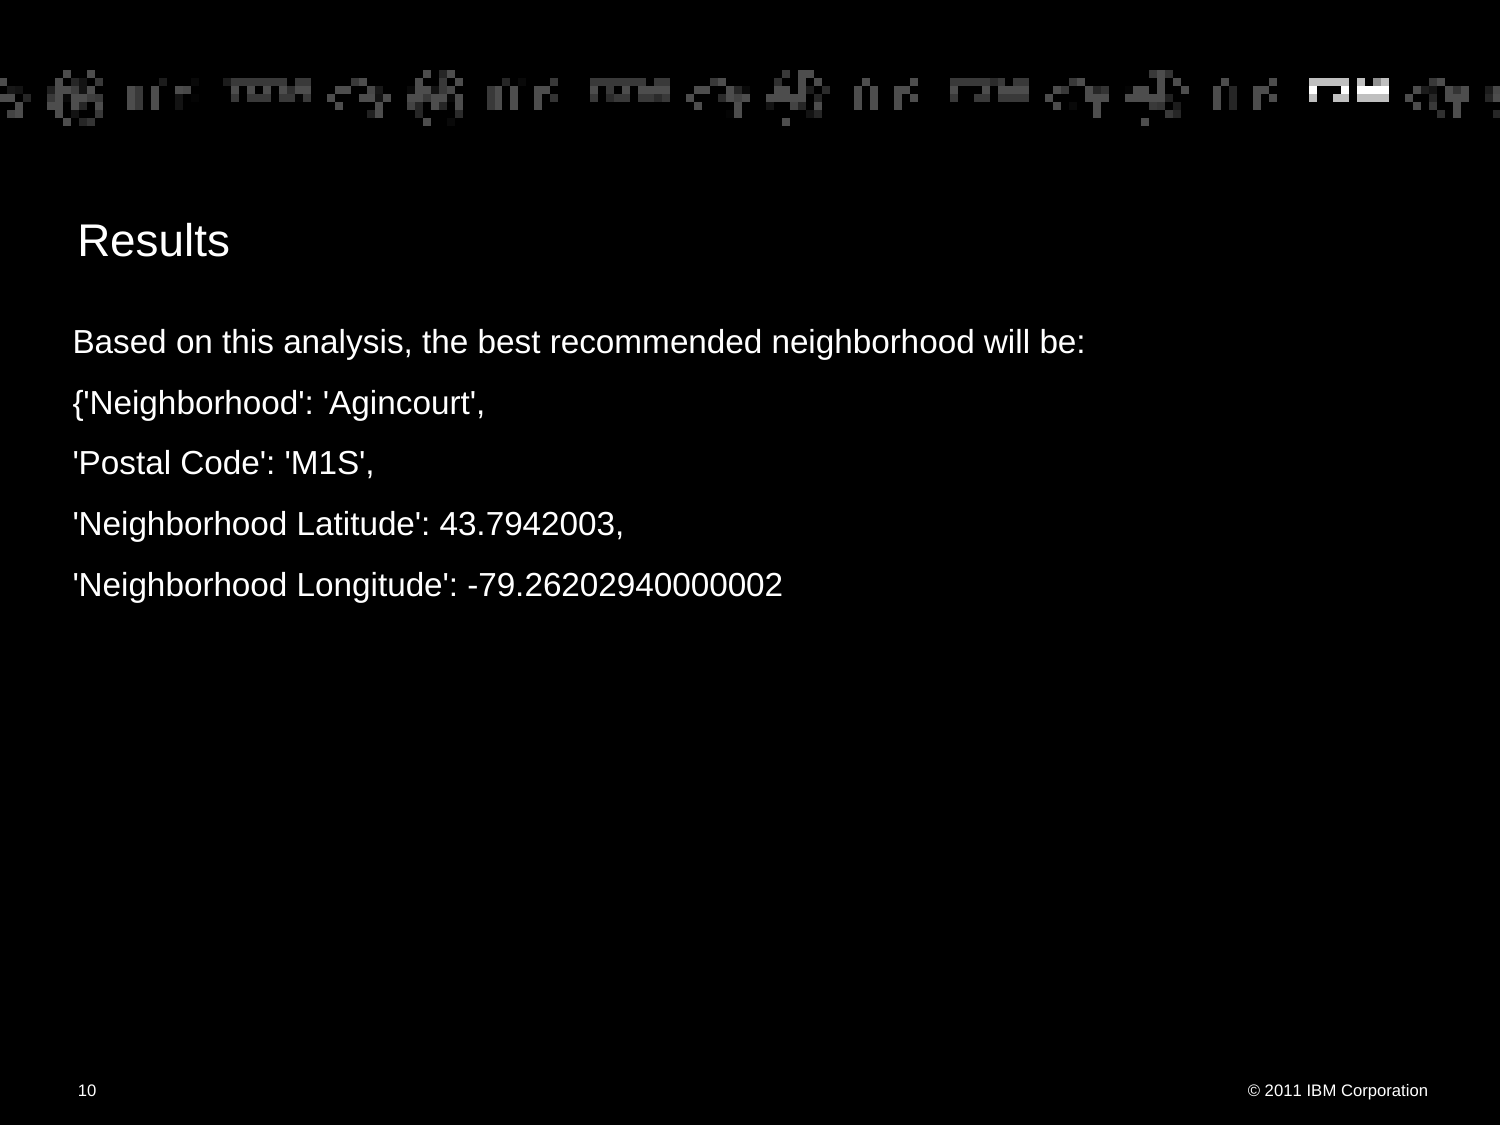

# Results
Based on this analysis, the best recommended neighborhood will be:
{'Neighborhood': 'Agincourt',
'Postal Code': 'M1S',
'Neighborhood Latitude': 43.7942003,
'Neighborhood Longitude': -79.26202940000002
10